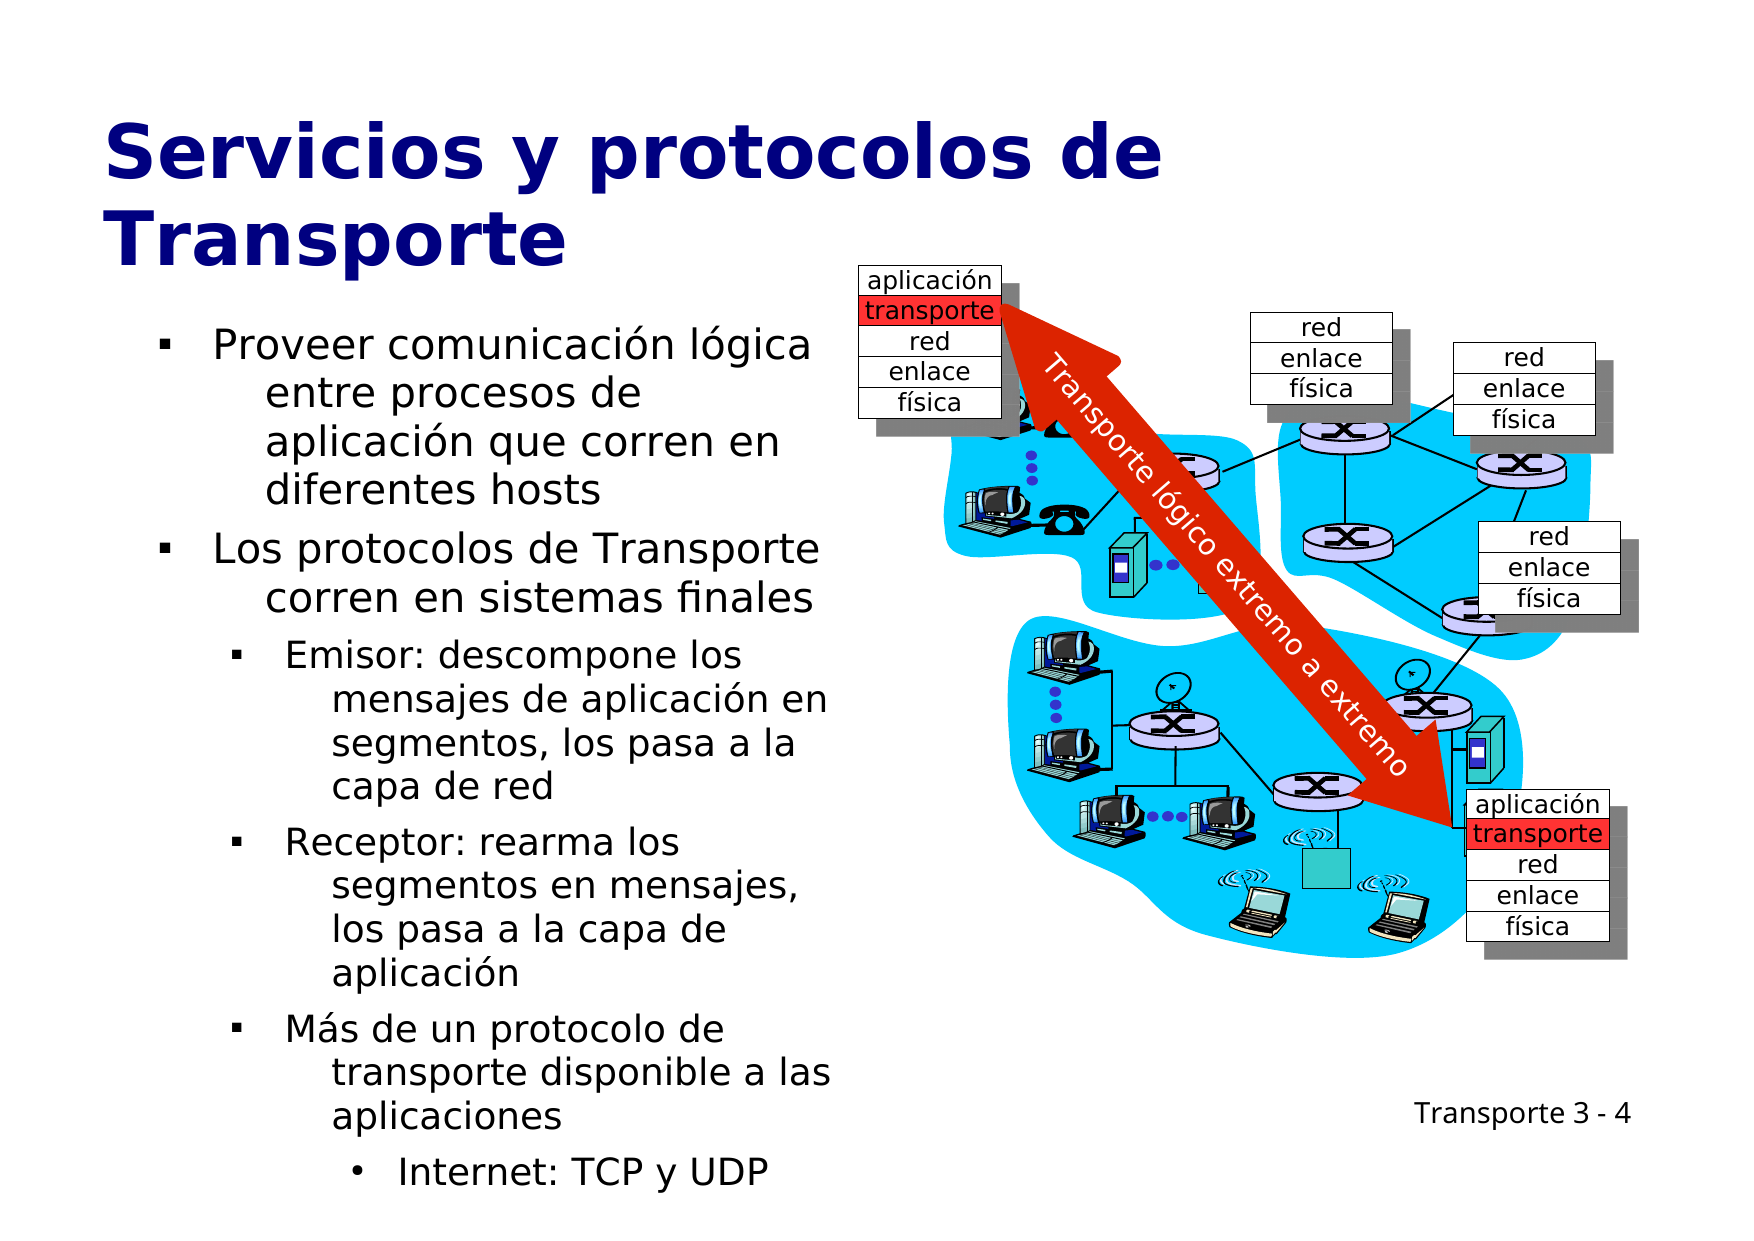

# Servicios y protocolos de Transporte
aplicación
transporte
red
enlace
física
Transporte lógico extremo a extremo
red
enlace
física
red
enlace
física
red
enlace
física
aplicación
transporte
red
enlace
física
Proveer comunicación lógica entre procesos de aplicación que corren en diferentes hosts
Los protocolos de Transporte corren en sistemas finales
Emisor: descompone los mensajes de aplicación en segmentos, los pasa a la capa de red
Receptor: rearma los segmentos en mensajes, los pasa a la capa de aplicación
Más de un protocolo de transporte disponible a las aplicaciones
Internet: TCP y UDP